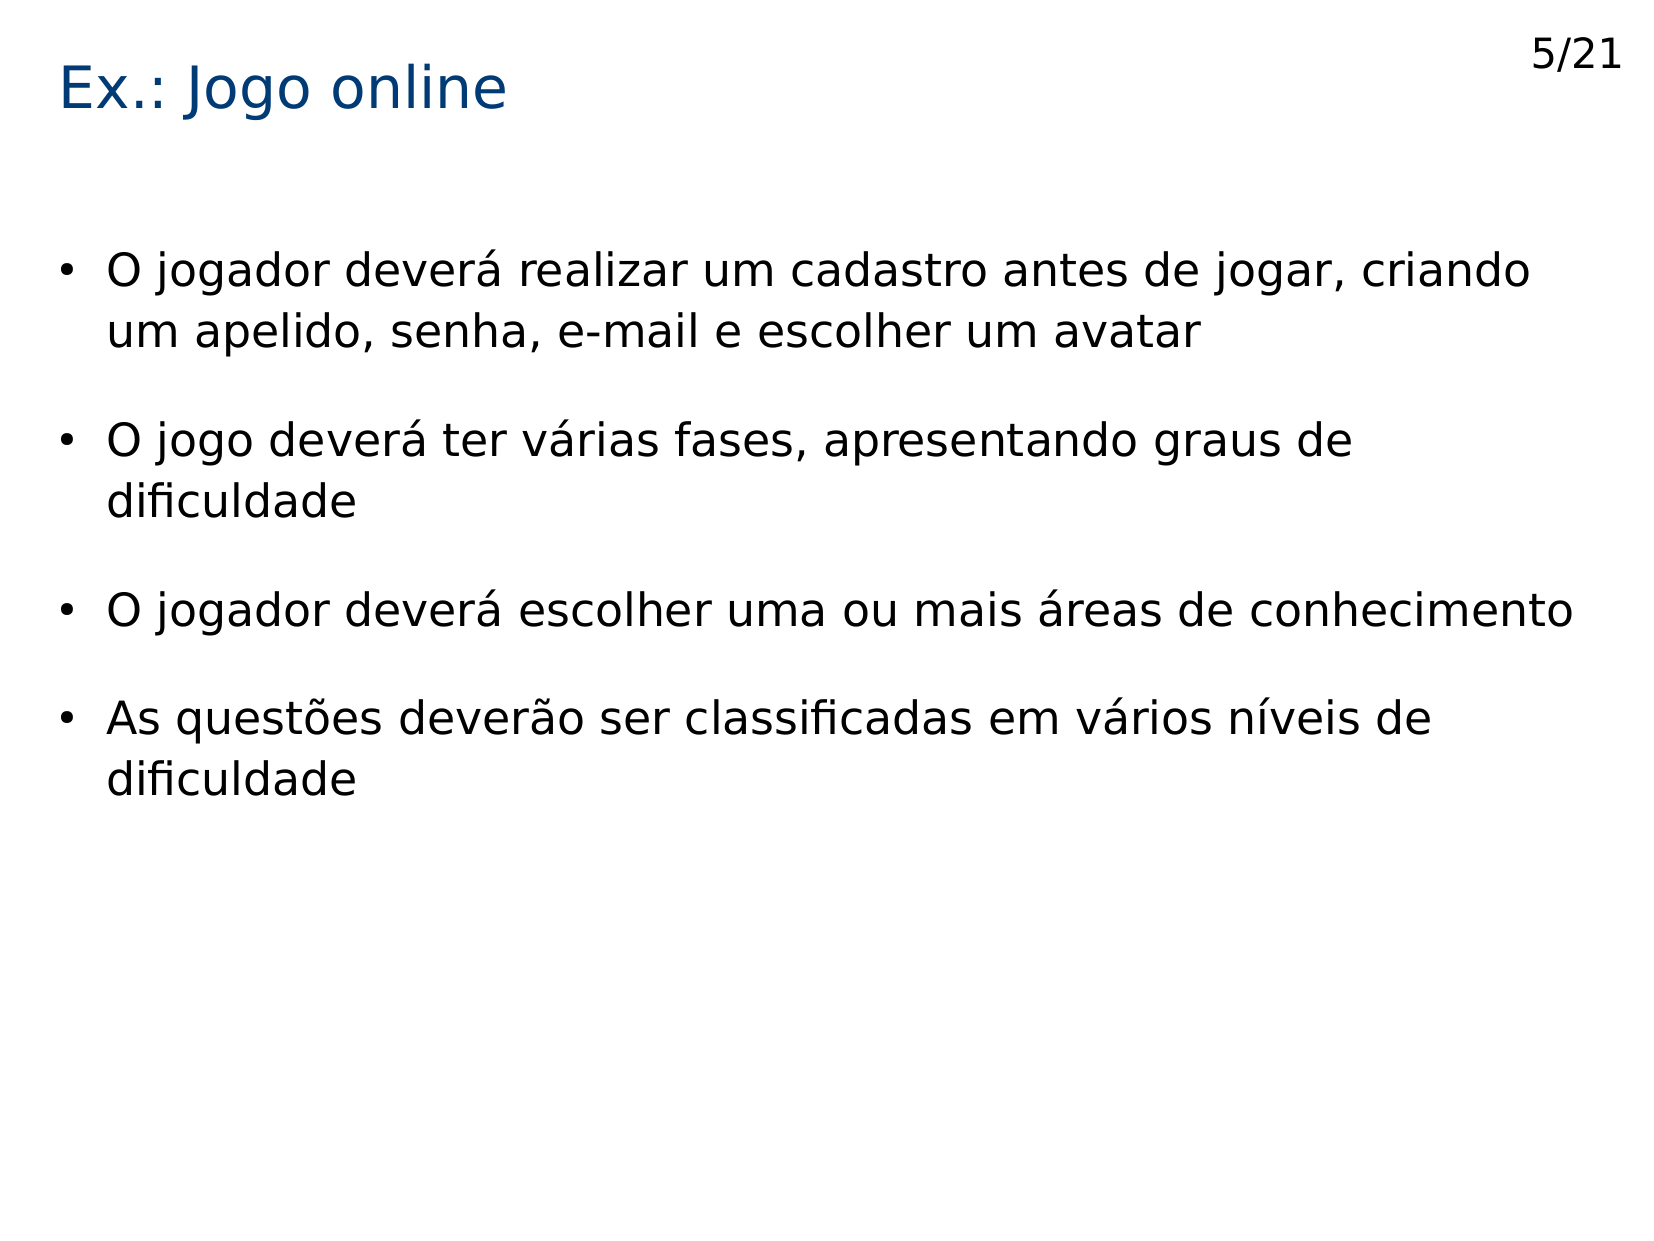

# Ex.: Jogo online
5
O jogador deverá realizar um cadastro antes de jogar, criando um apelido, senha, e-mail e escolher um avatar
O jogo deverá ter várias fases, apresentando graus de dificuldade
O jogador deverá escolher uma ou mais áreas de conhecimento
As questões deverão ser classificadas em vários níveis de dificuldade